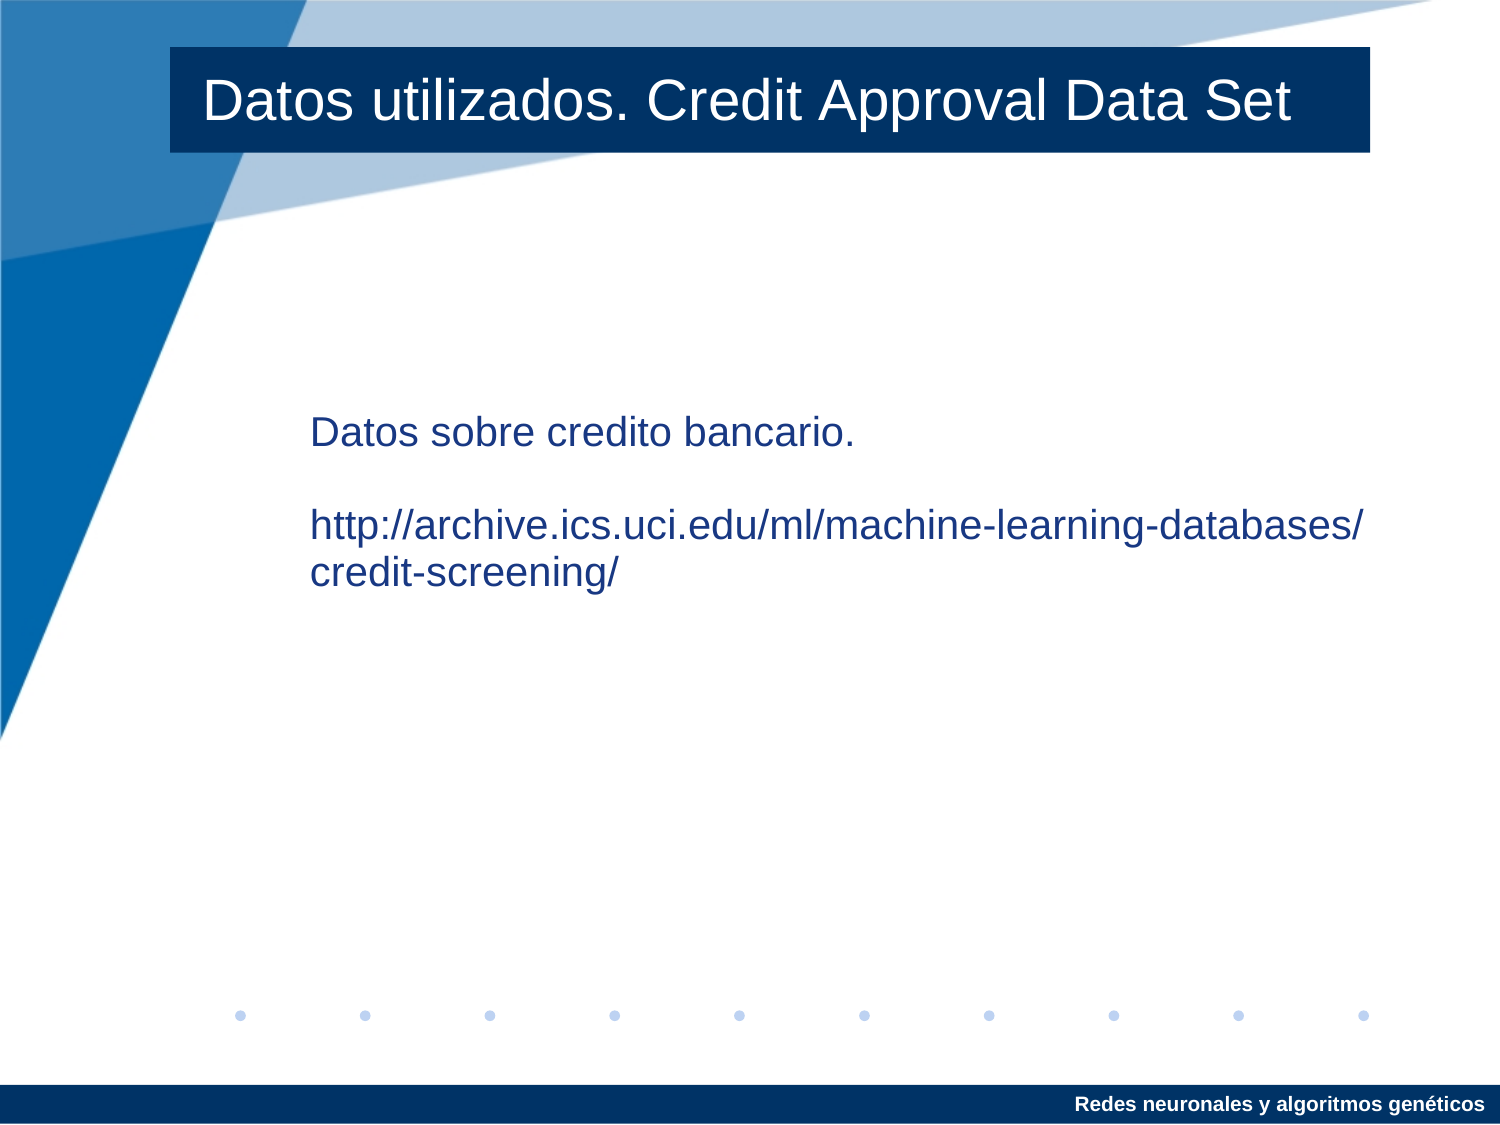

# Datos utilizados. Credit Approval Data Set
Datos sobre credito bancario.
http://archive.ics.uci.edu/ml/machine-learning-databases/credit-screening/